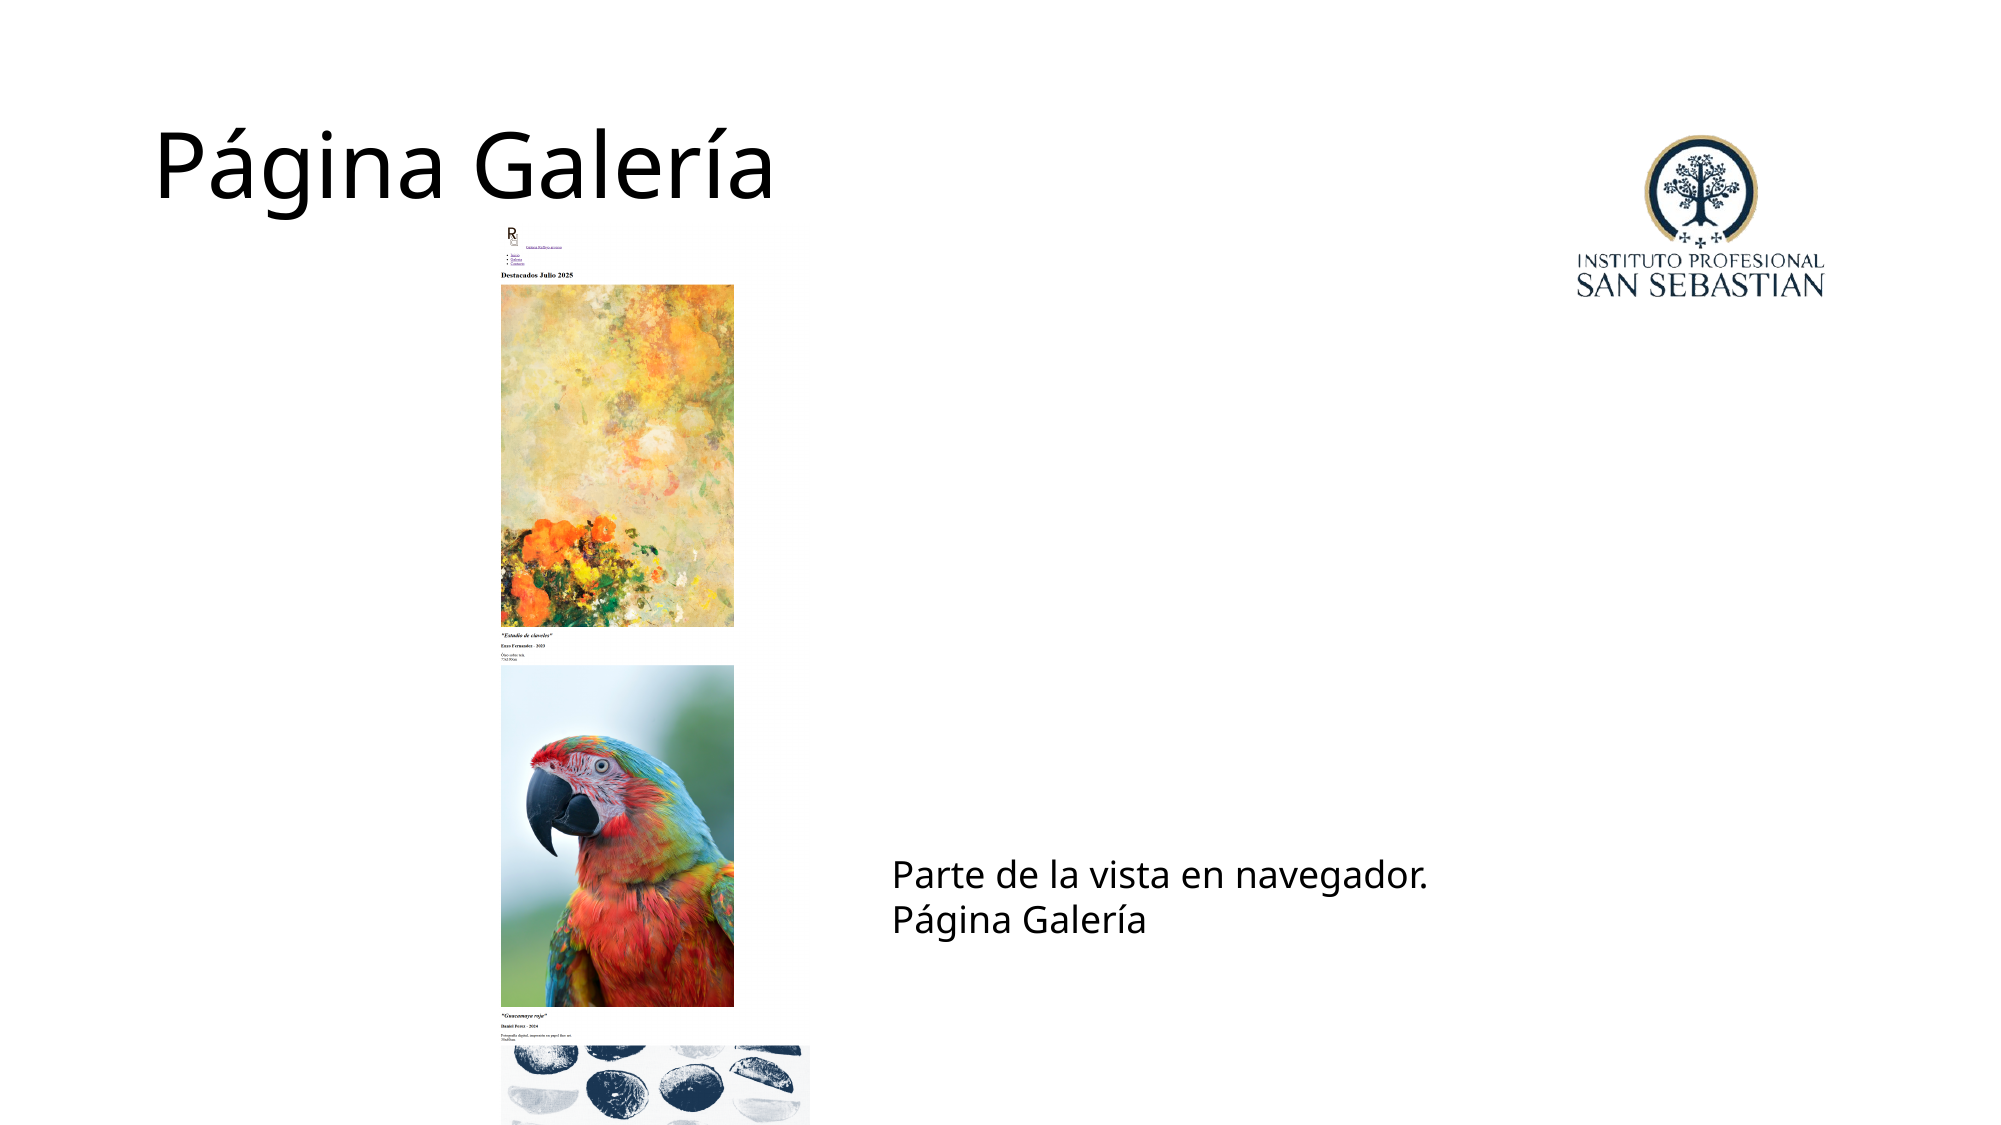

# Página Galería
Parte de la vista en navegador. Página Galería